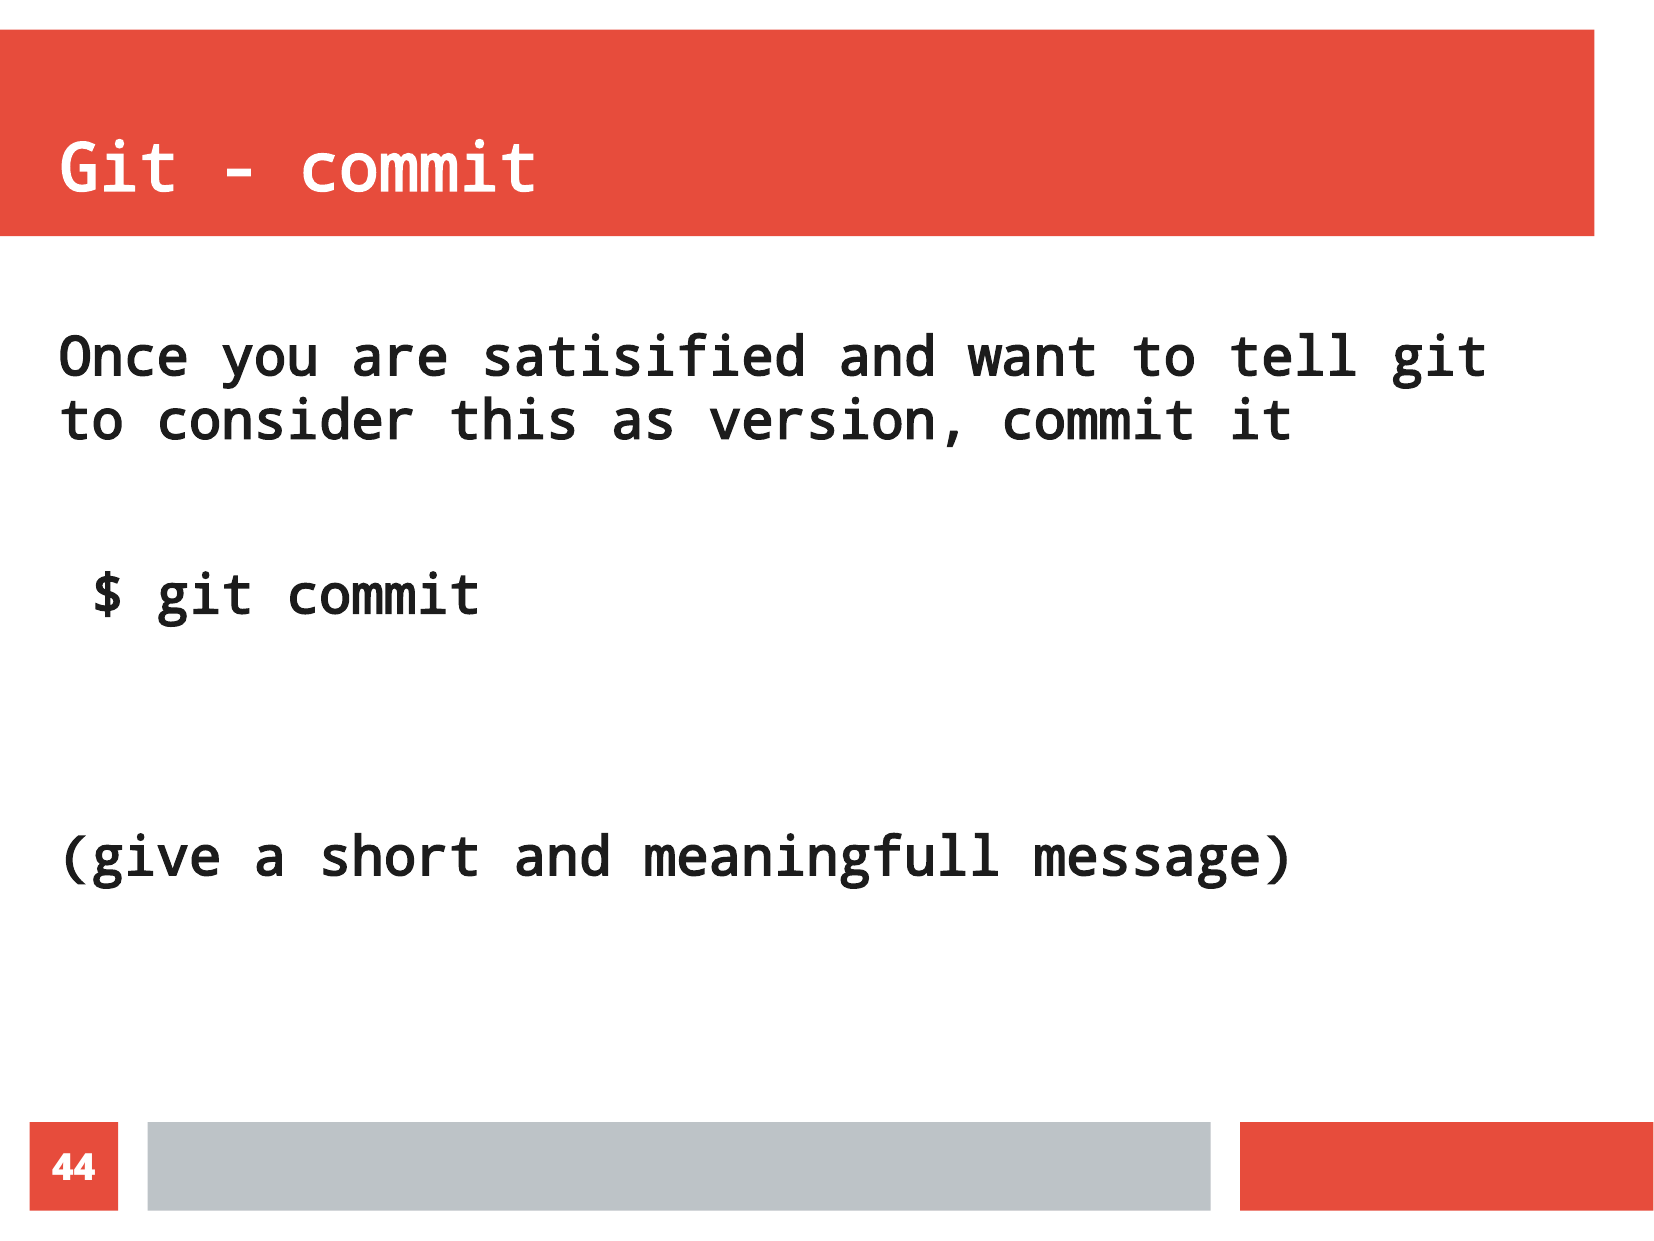

# Git - commit
Once you are satisified and want to tell git to consider this as version, commit it
 $ git commit
(give a short and meaningfull message)
44